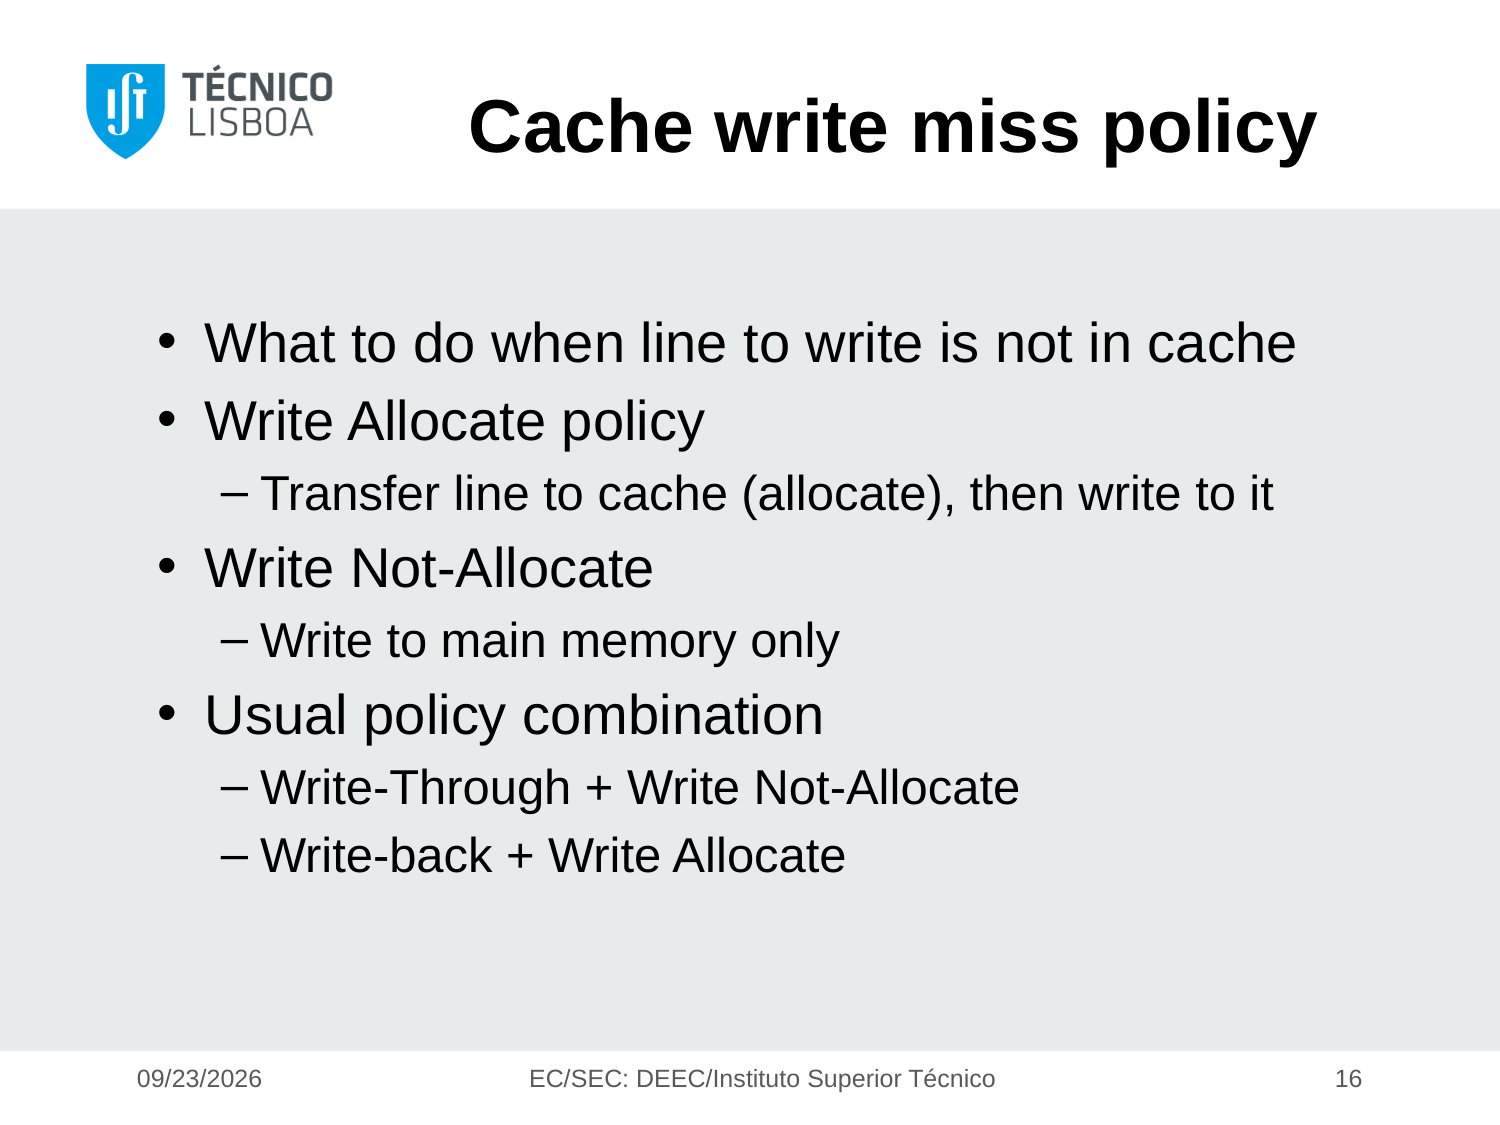

# Cache write miss policy
What to do when line to write is not in cache
Write Allocate policy
Transfer line to cache (allocate), then write to it
Write Not-Allocate
Write to main memory only
Usual policy combination
Write-Through + Write Not-Allocate
Write-back + Write Allocate
EC/SEC: DEEC/Instituto Superior Técnico